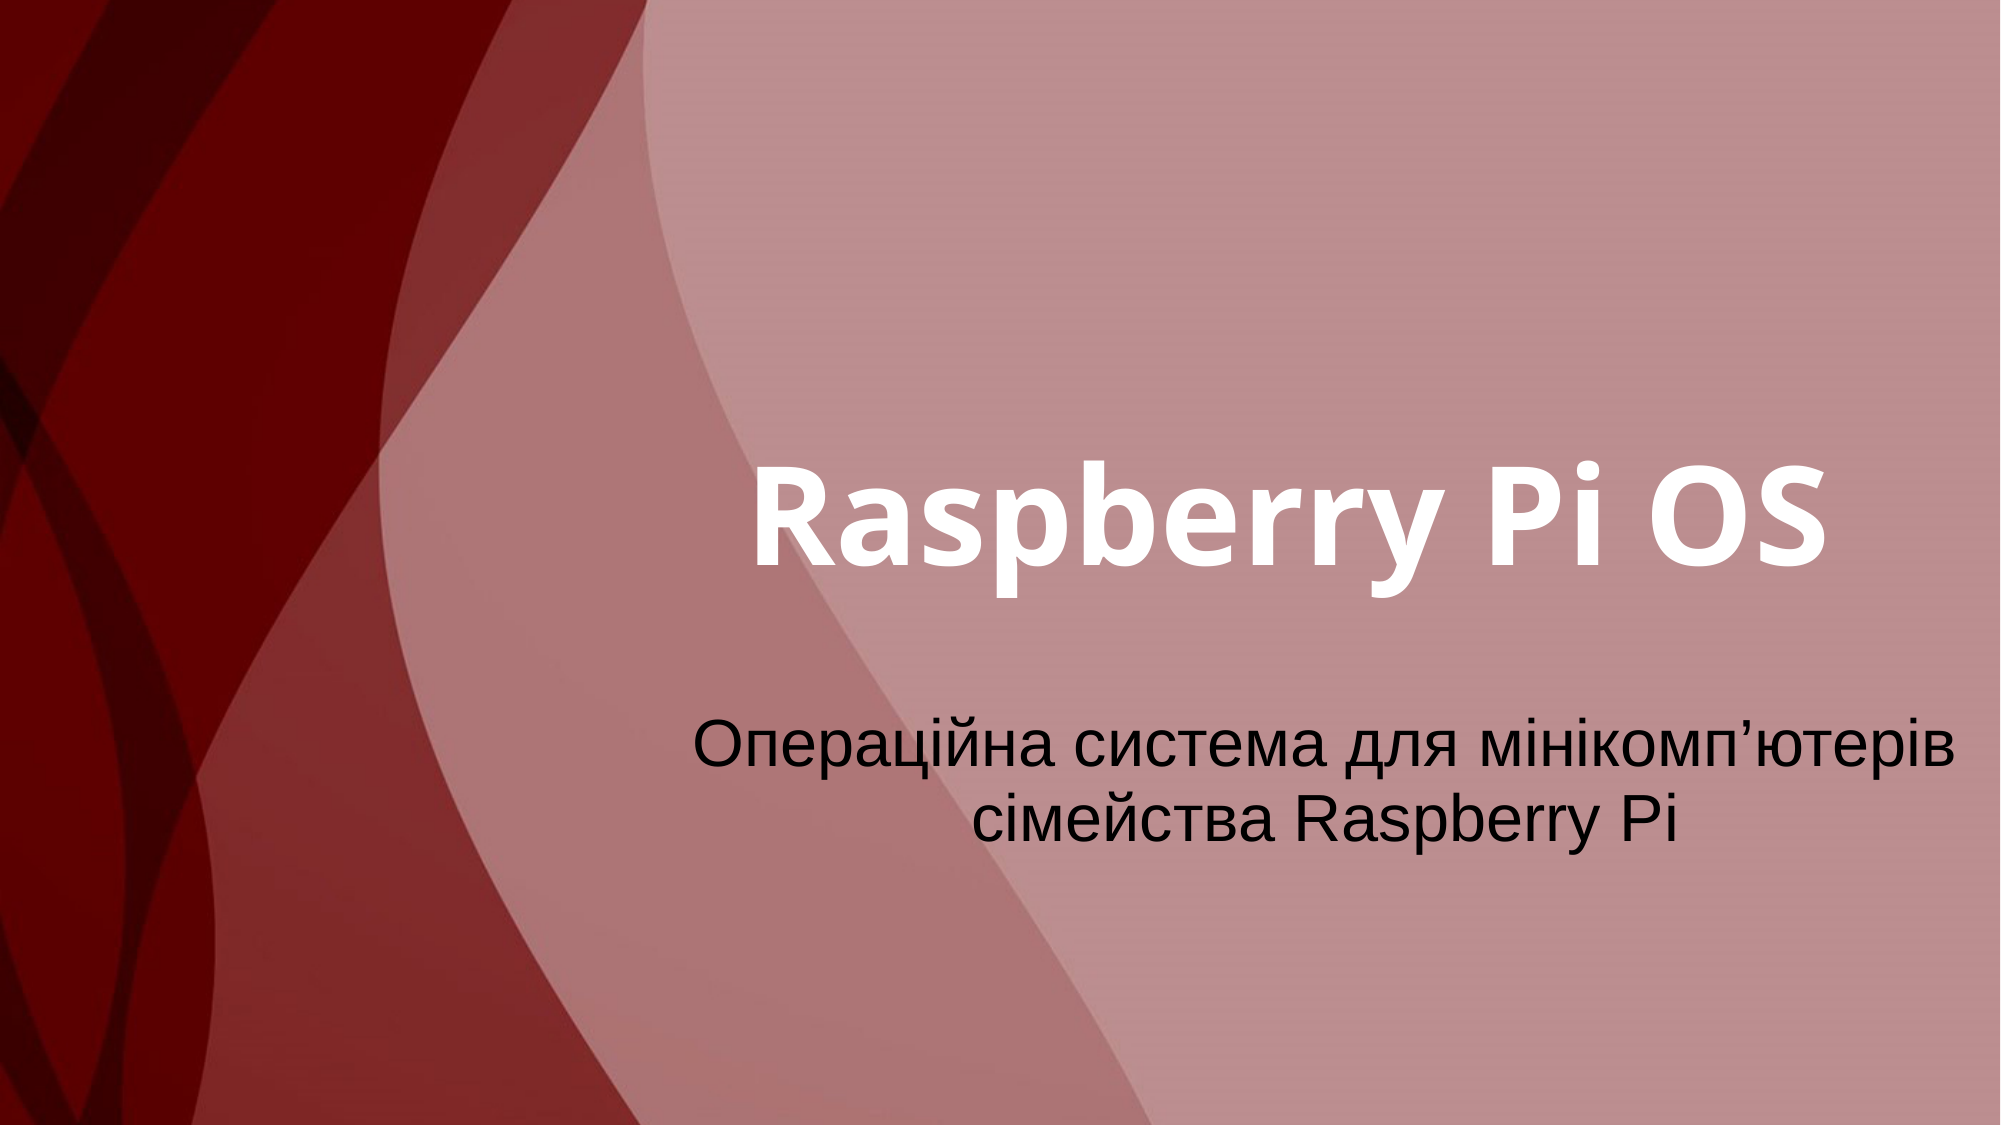

# Raspberry Pi OS
Операційна система для мінікомп’ютерів сімейства Raspberry Pi